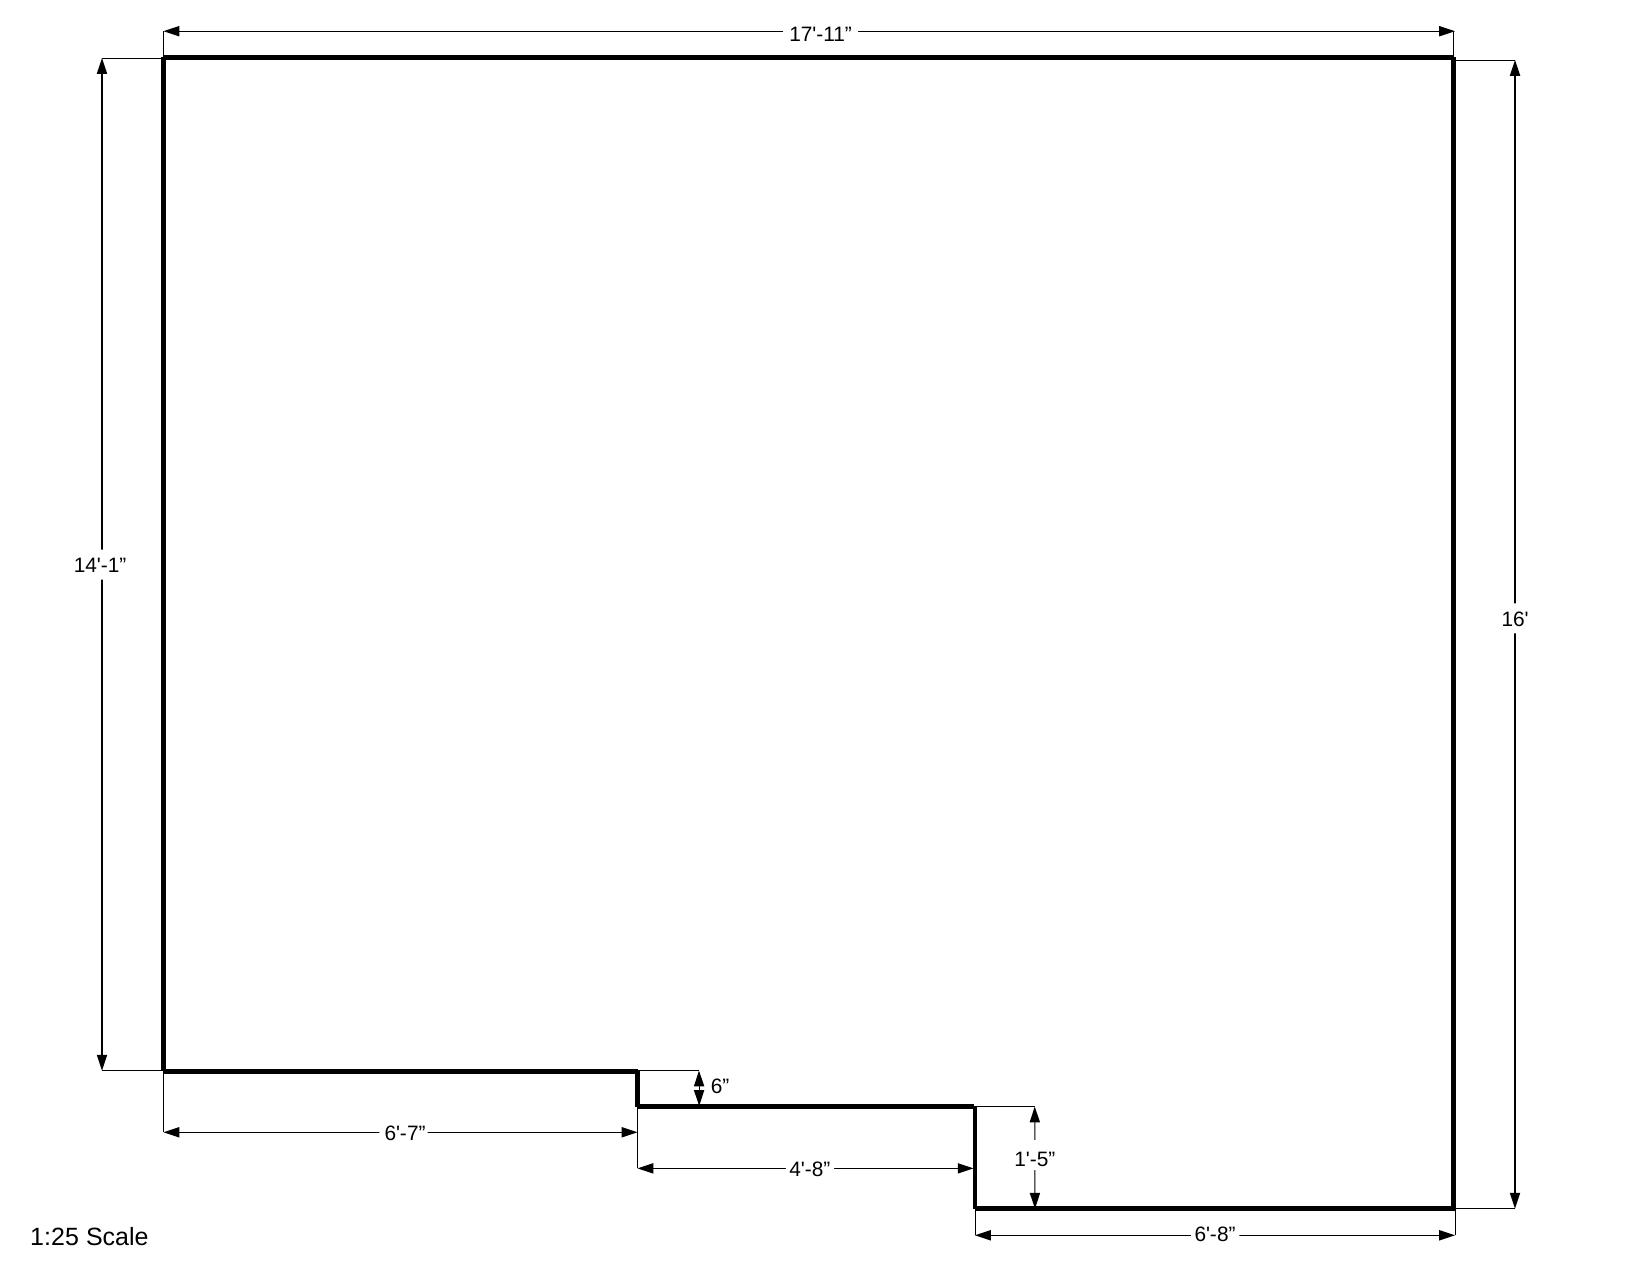

17'-11”
14'-1”
16'
6”
6'-7”
1'-5”
4'-8”
1:25 Scale
6'-8”